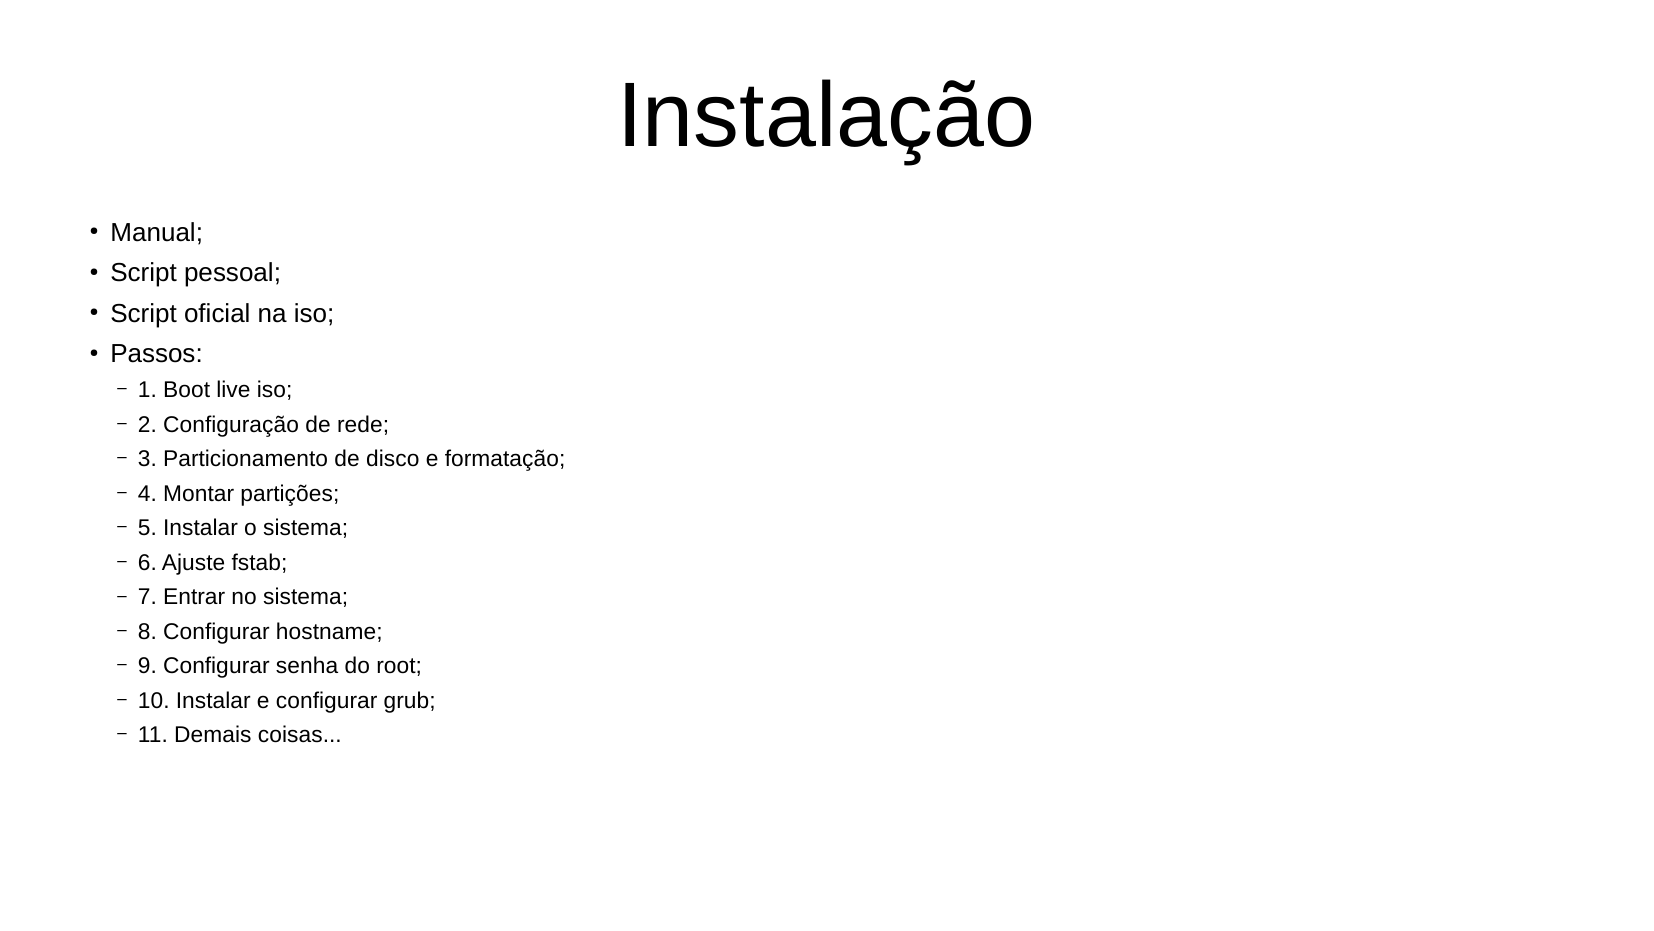

# Instalação
Manual;
Script pessoal;
Script oficial na iso;
Passos:
1. Boot live iso;
2. Configuração de rede;
3. Particionamento de disco e formatação;
4. Montar partições;
5. Instalar o sistema;
6. Ajuste fstab;
7. Entrar no sistema;
8. Configurar hostname;
9. Configurar senha do root;
10. Instalar e configurar grub;
11. Demais coisas...